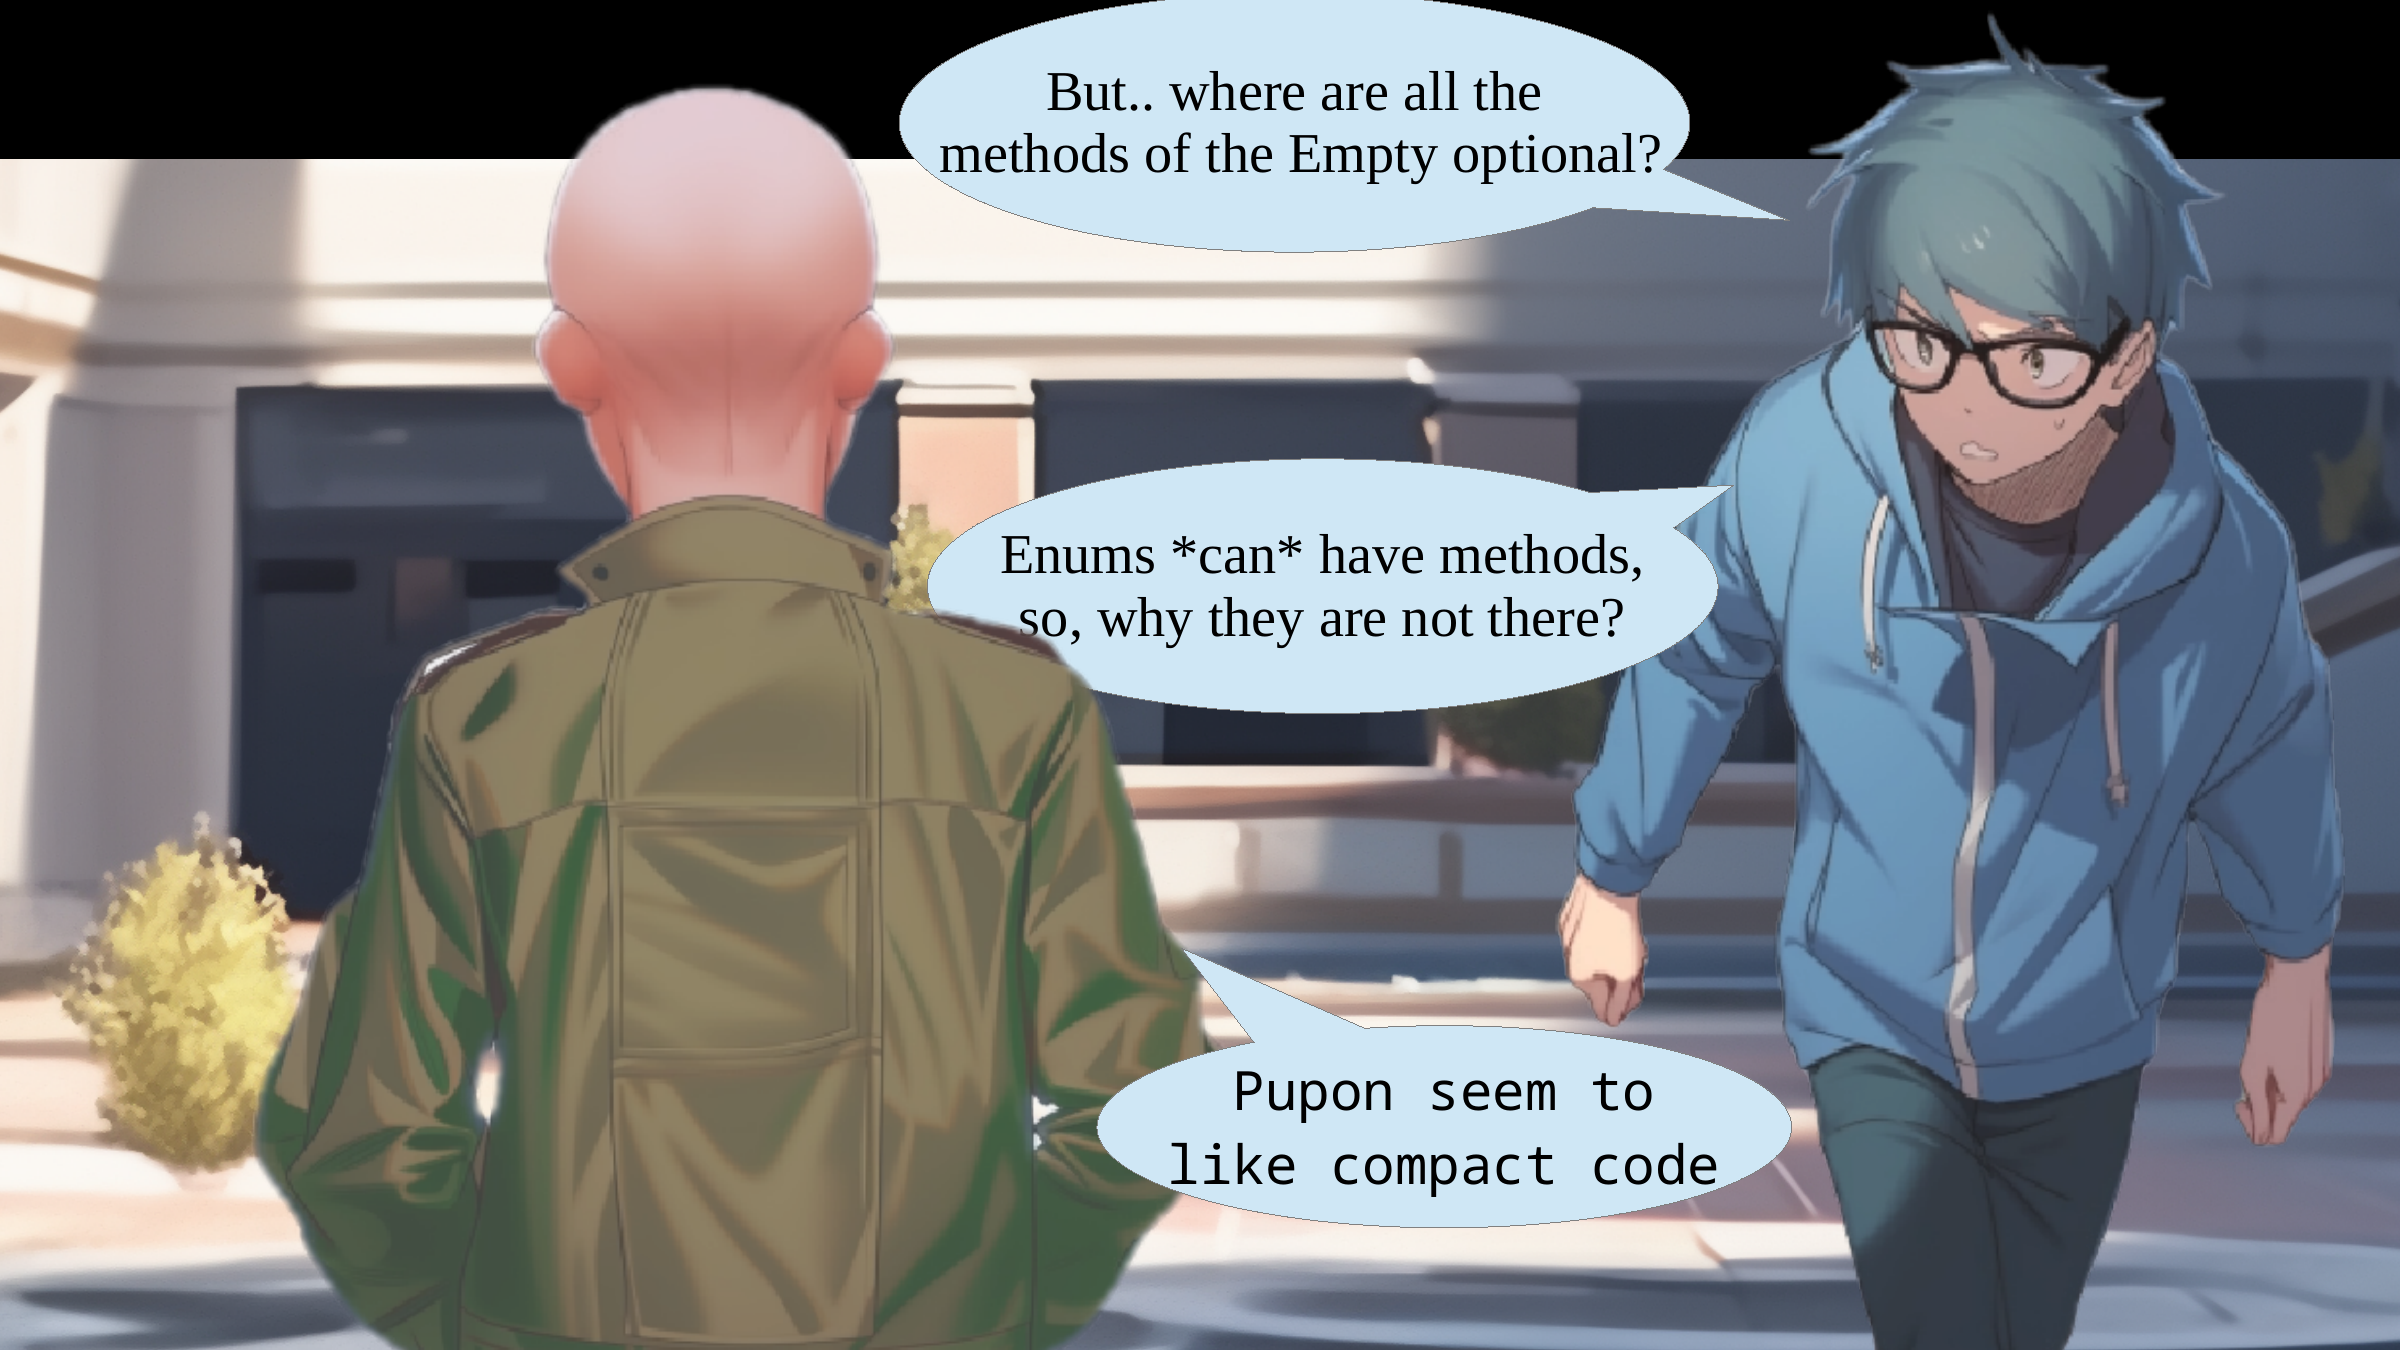

But.. where are all the
 methods of the Empty optional?
Enums *can* have methods,
so, why they are not there?
Pupon seem to
like compact code